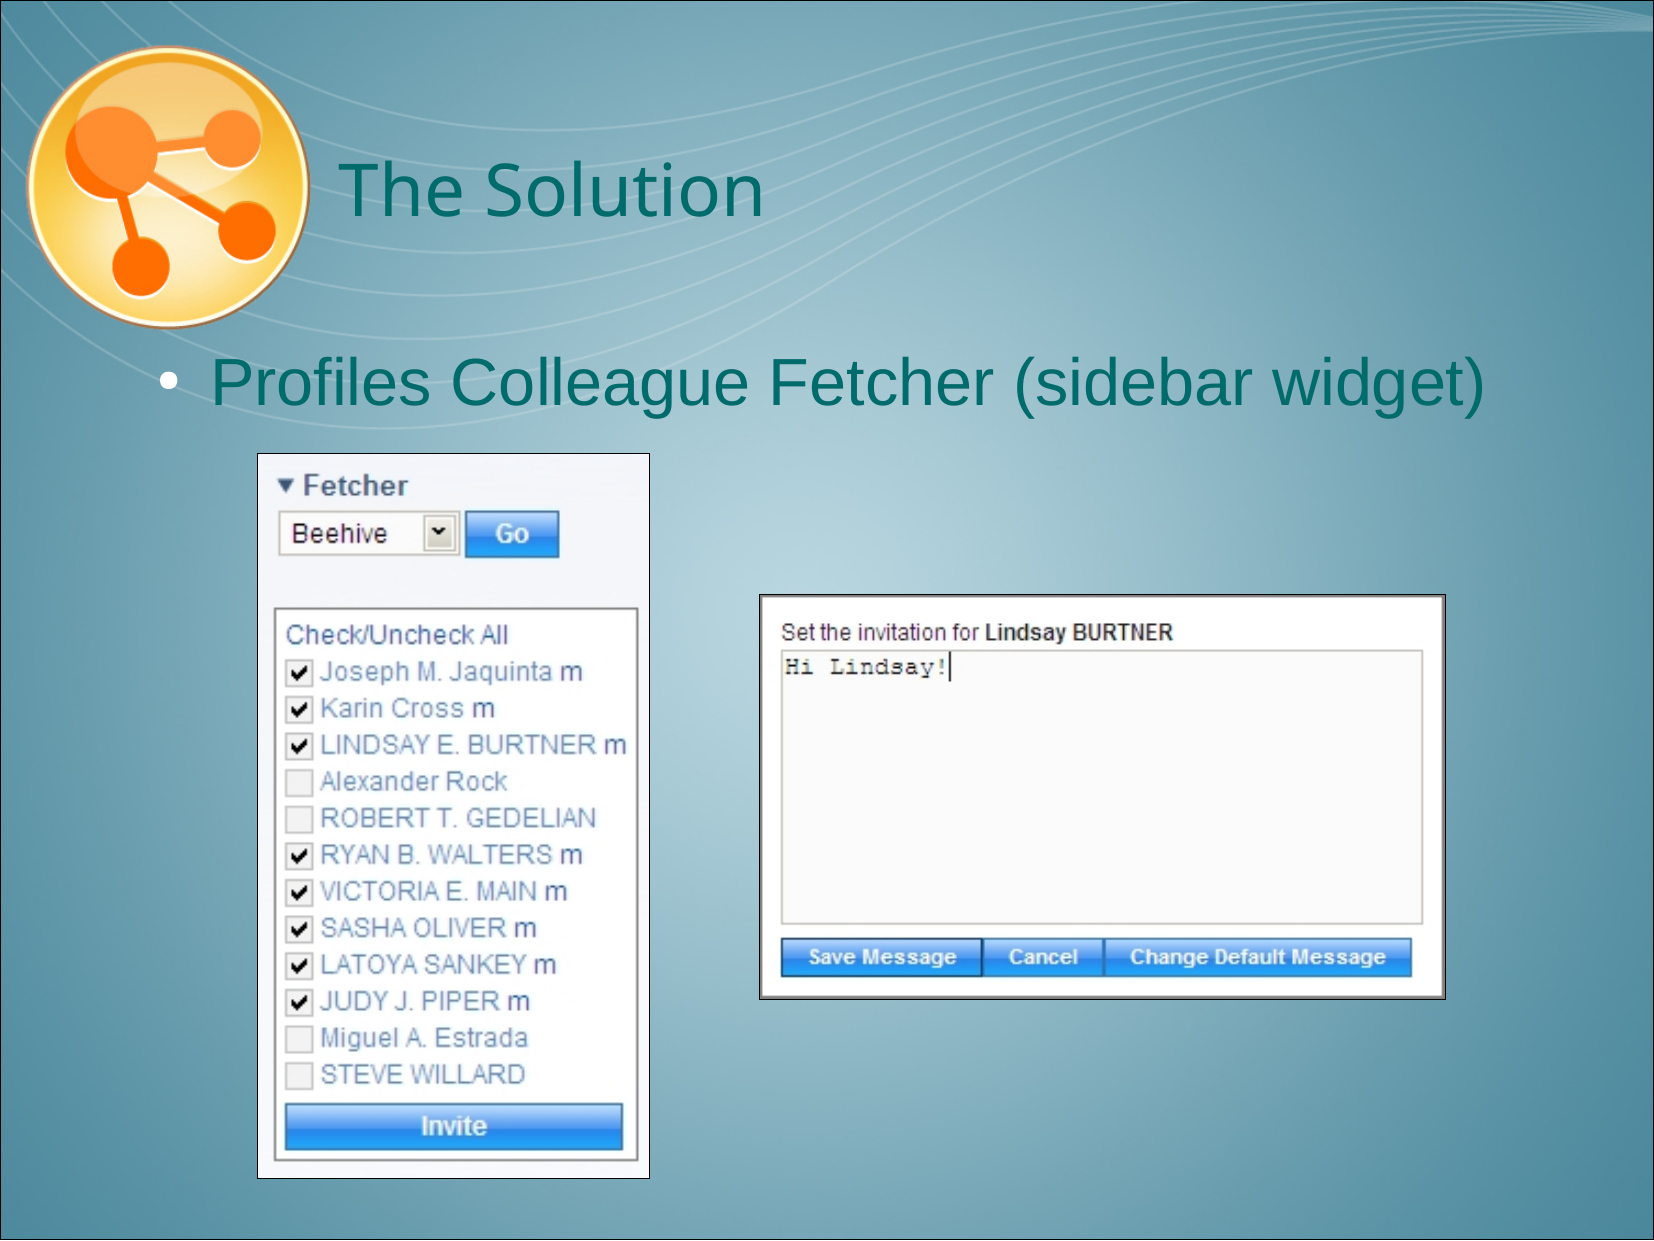

# The Solution
Profiles Colleague Fetcher (sidebar widget)